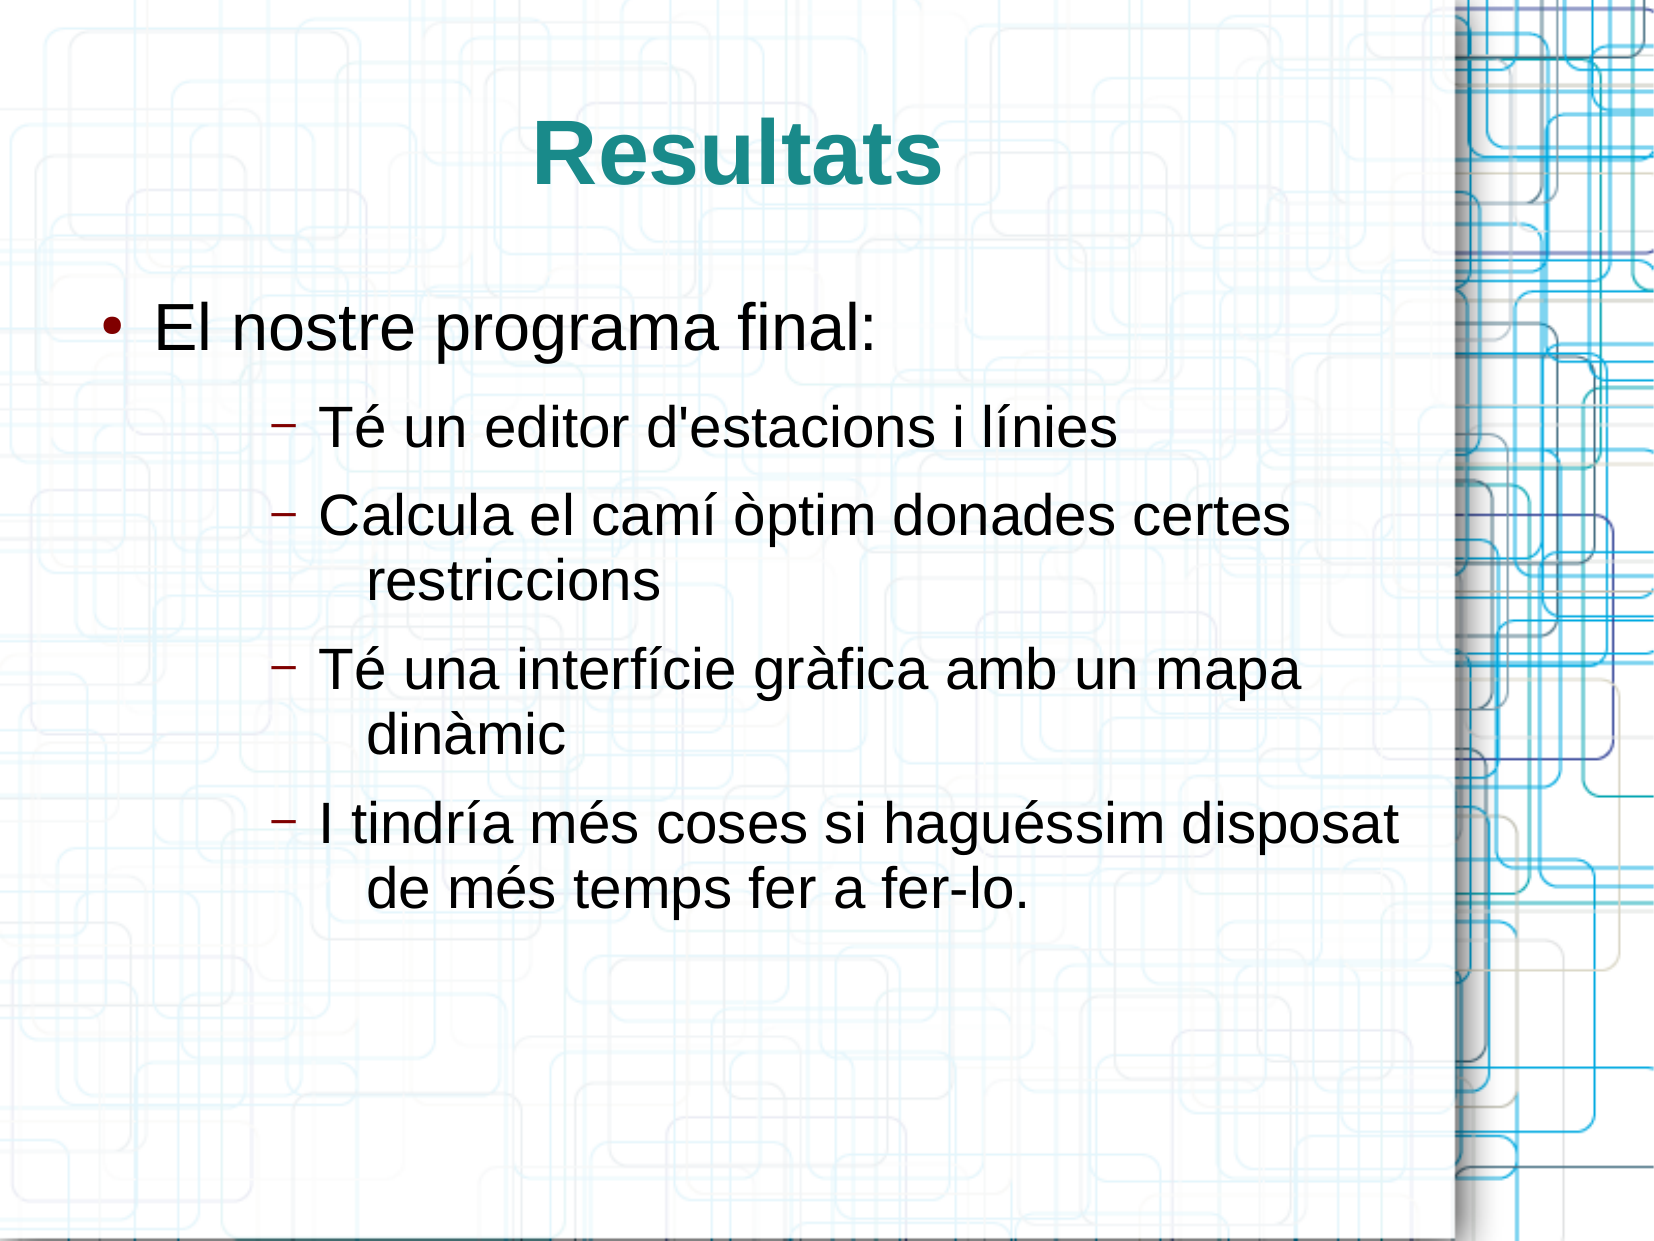

# Resultats
El nostre programa final:
Té un editor d'estacions i línies
Calcula el camí òptim donades certes restriccions
Té una interfície gràfica amb un mapa dinàmic
I tindría més coses si haguéssim disposat de més temps fer a fer-lo.